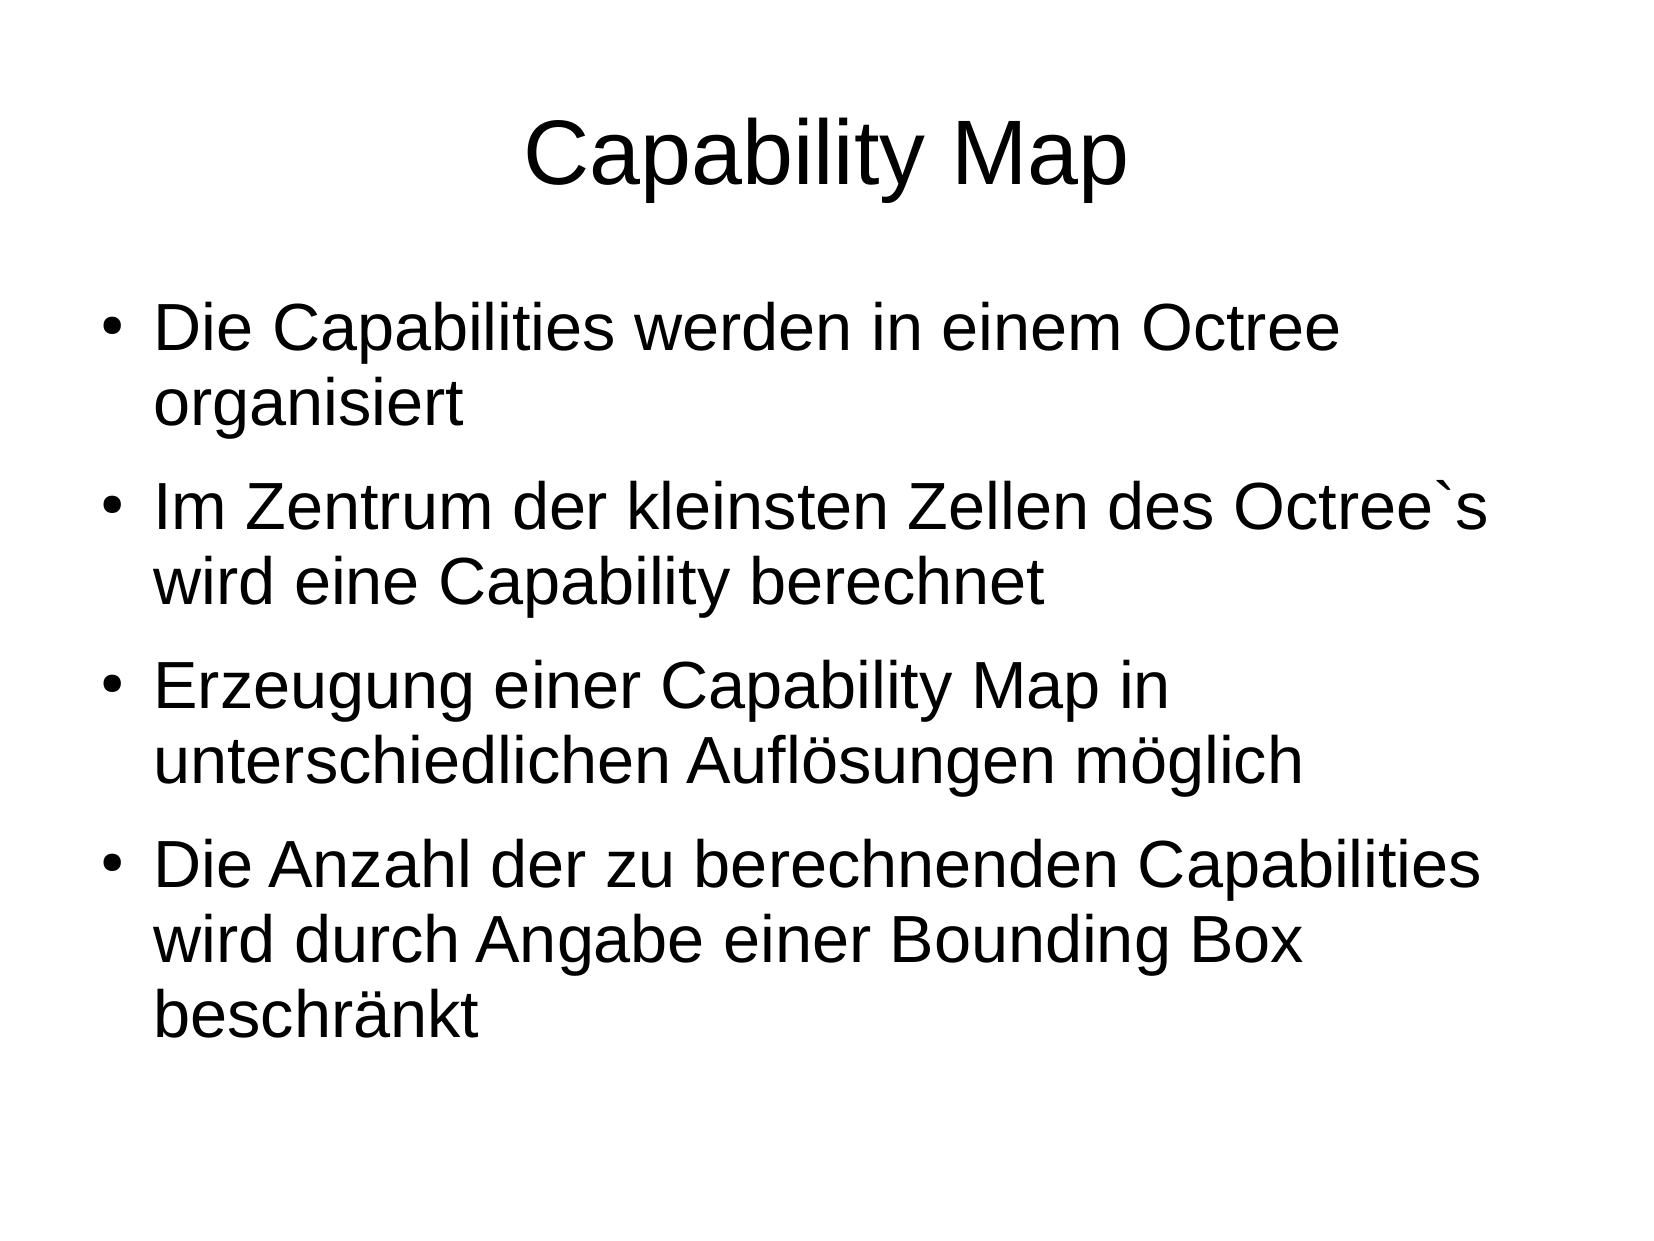

# Capability Map
Die Capabilities werden in einem Octree organisiert
Im Zentrum der kleinsten Zellen des Octree`s wird eine Capability berechnet
Erzeugung einer Capability Map in unterschiedlichen Auflösungen möglich
Die Anzahl der zu berechnenden Capabilities wird durch Angabe einer Bounding Box beschränkt